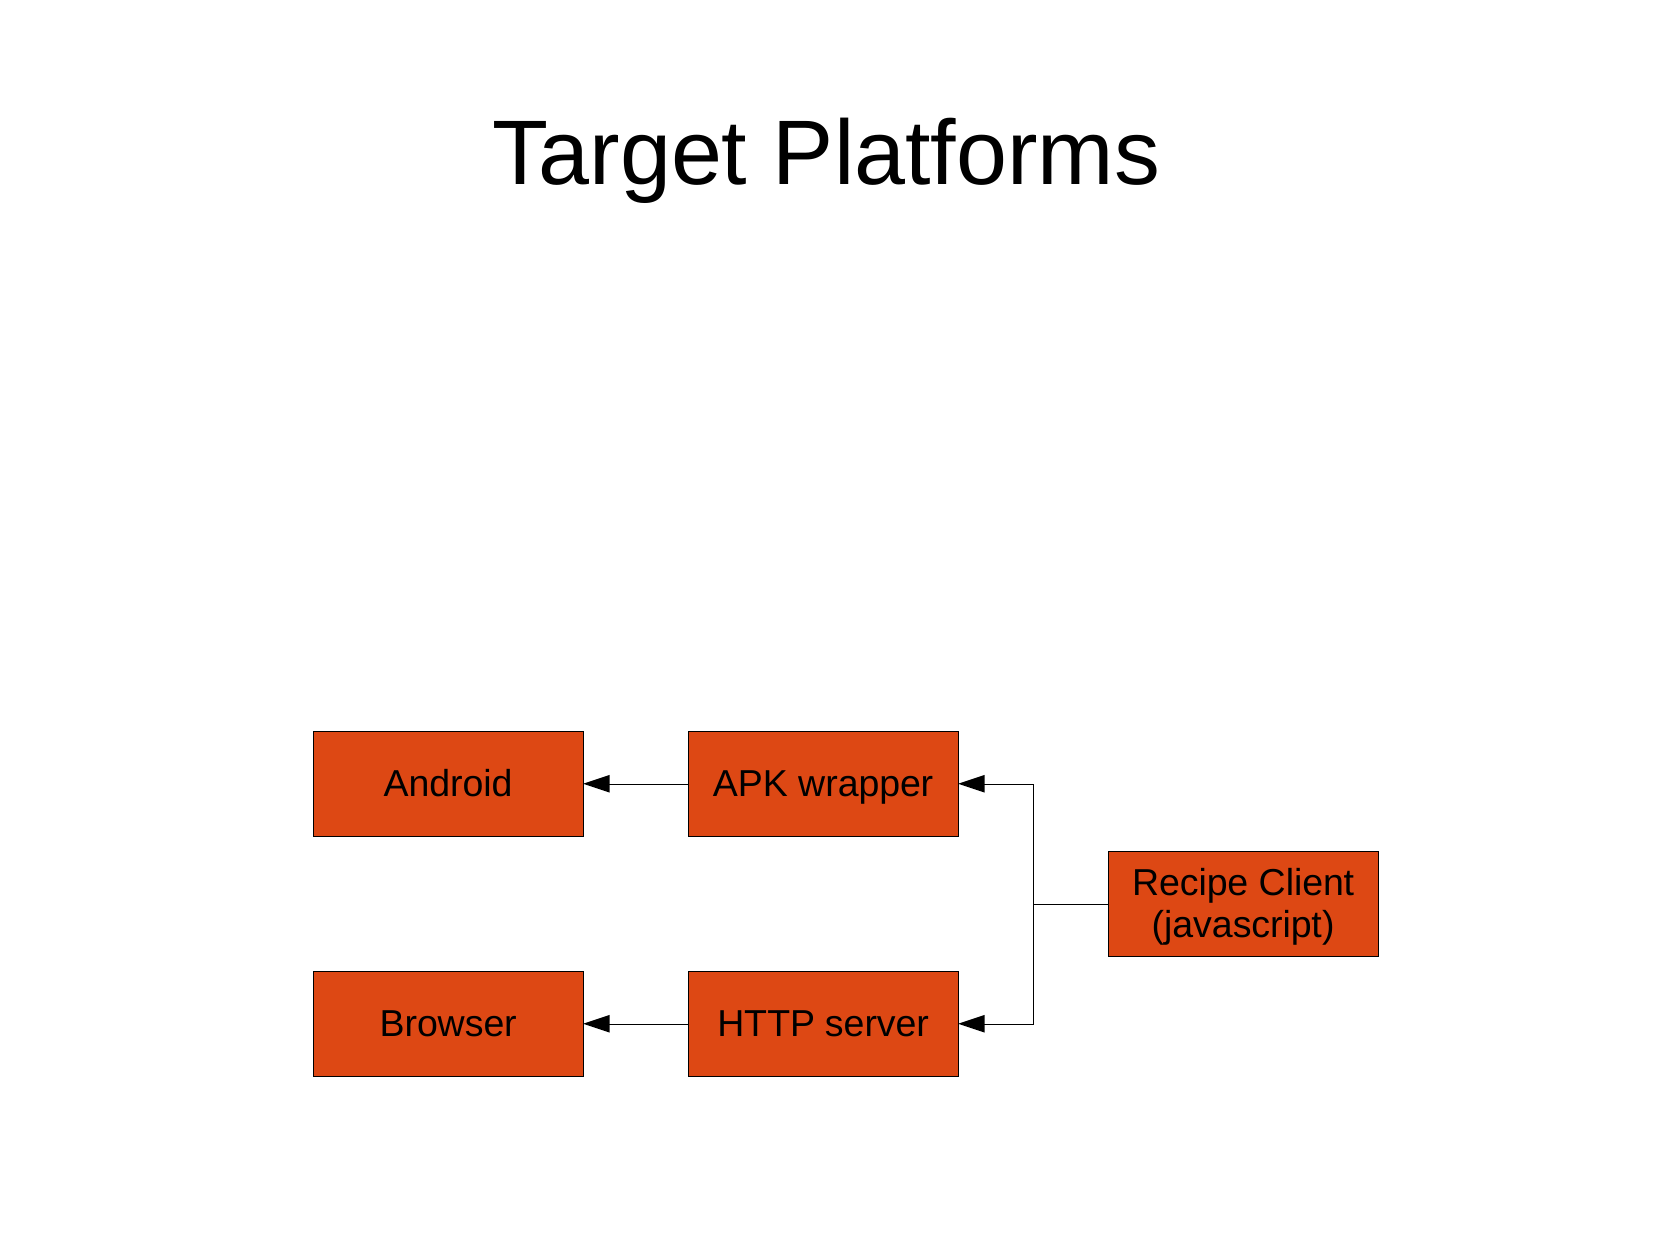

# Target Platforms
Android
APK wrapper
Recipe Client
(javascript)
Browser
HTTP server